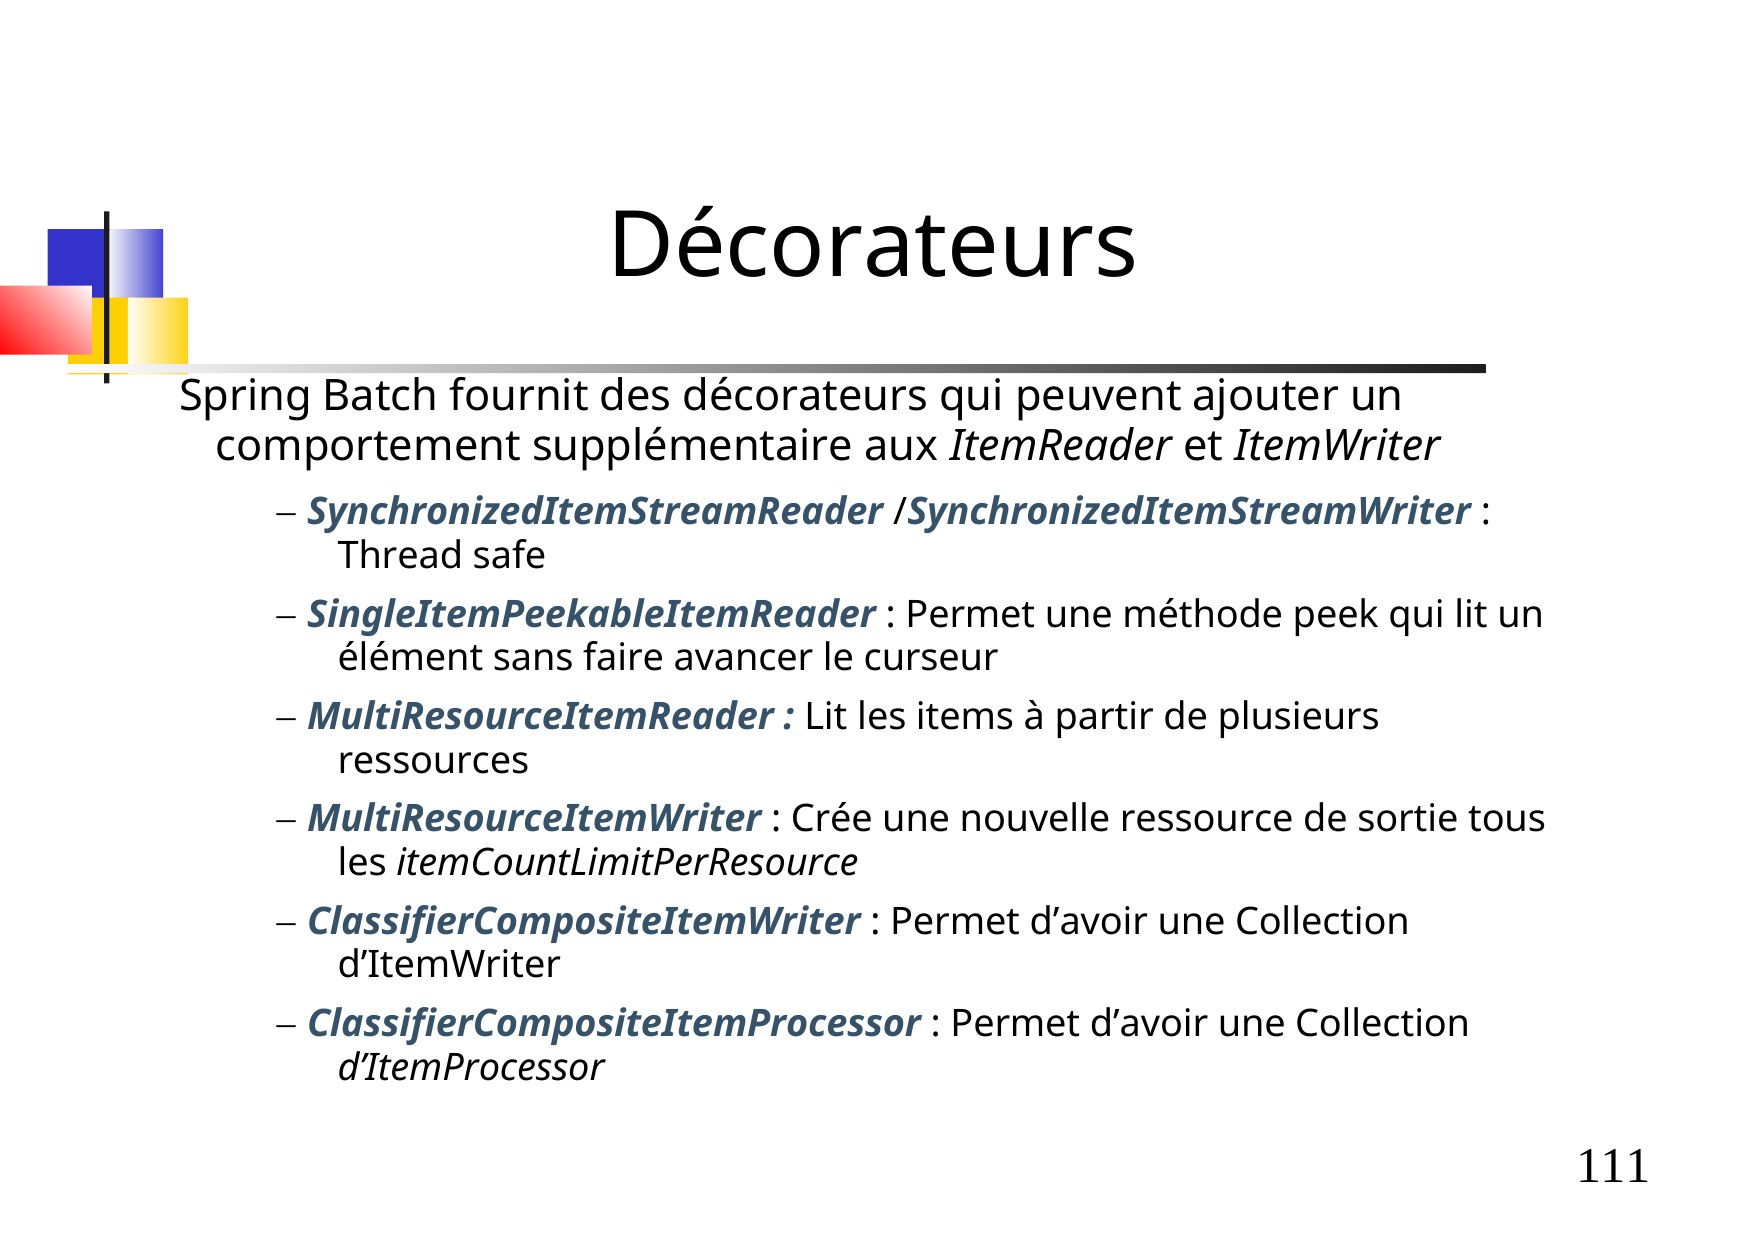

# Décorateurs
Spring Batch fournit des décorateurs qui peuvent ajouter un comportement supplémentaire aux ItemReader et ItemWriter
SynchronizedItemStreamReader /SynchronizedItemStreamWriter : Thread safe
SingleItemPeekableItemReader : Permet une méthode peek qui lit un élément sans faire avancer le curseur
MultiResourceItemReader : Lit les items à partir de plusieurs ressources
MultiResourceItemWriter : Crée une nouvelle ressource de sortie tous les itemCountLimitPerResource
ClassifierCompositeItemWriter : Permet d’avoir une Collection d’ItemWriter
ClassifierCompositeItemProcessor : Permet d’avoir une Collection d’ItemProcessor